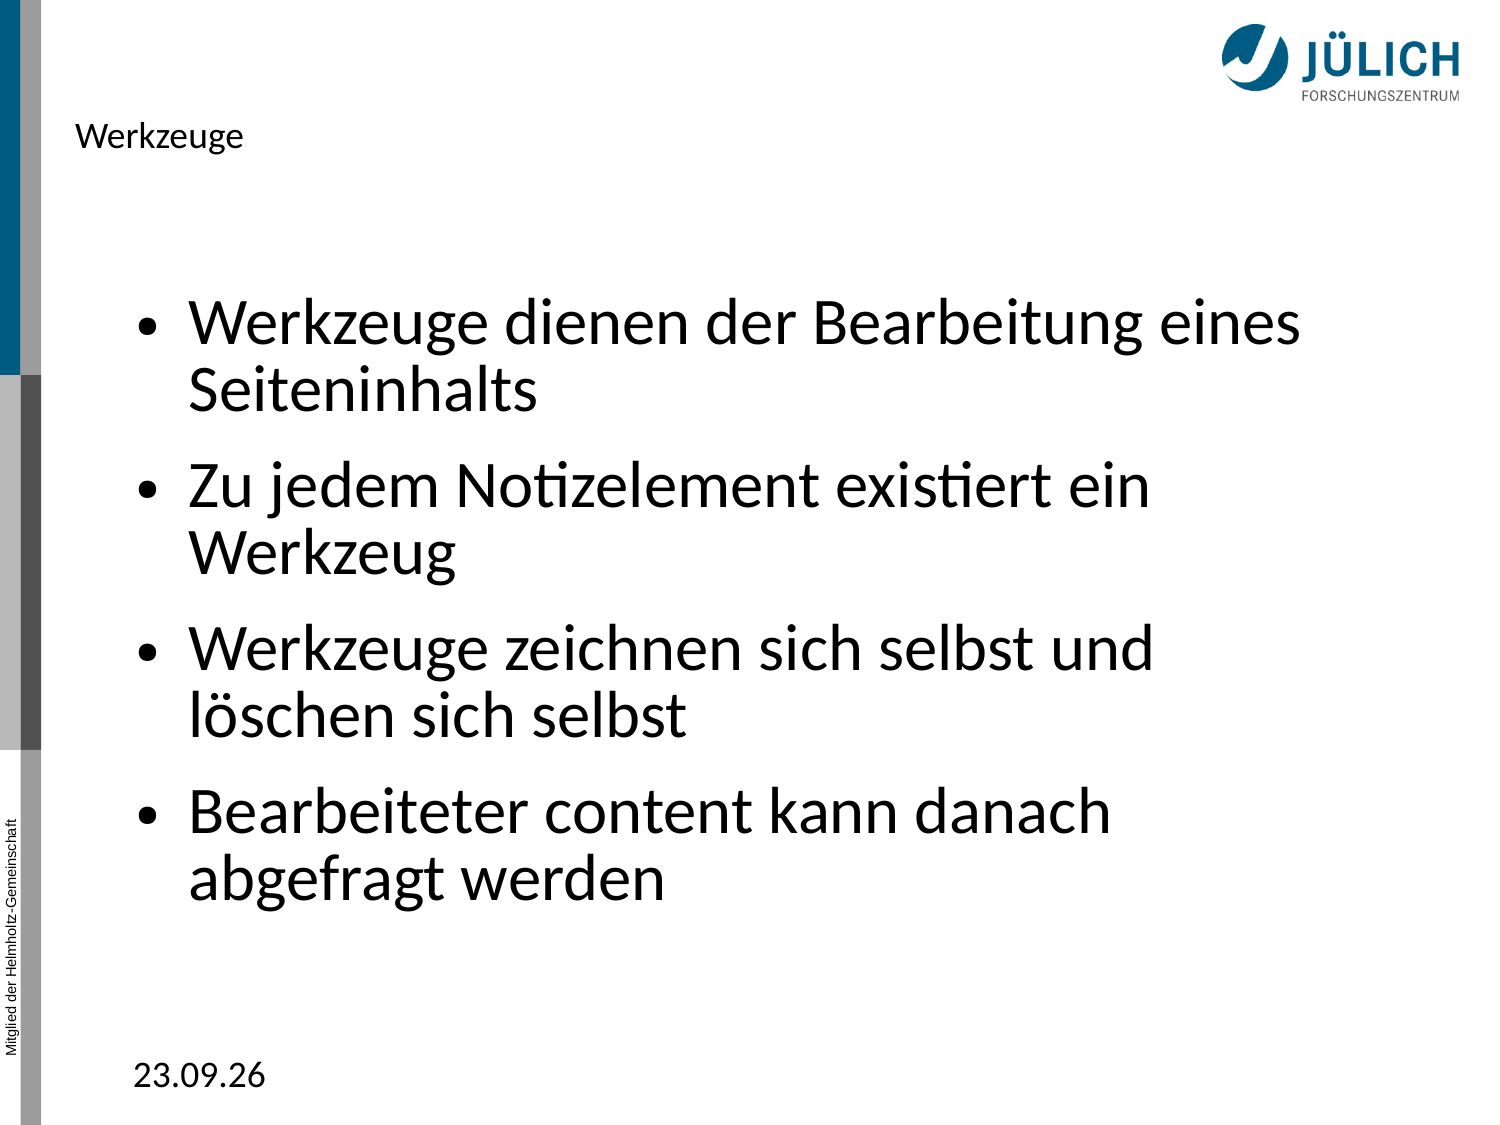

# Werkzeuge
Werkzeuge dienen der Bearbeitung eines Seiteninhalts
Zu jedem Notizelement existiert ein Werkzeug
Werkzeuge zeichnen sich selbst und löschen sich selbst
Bearbeiteter content kann danach abgefragt werden